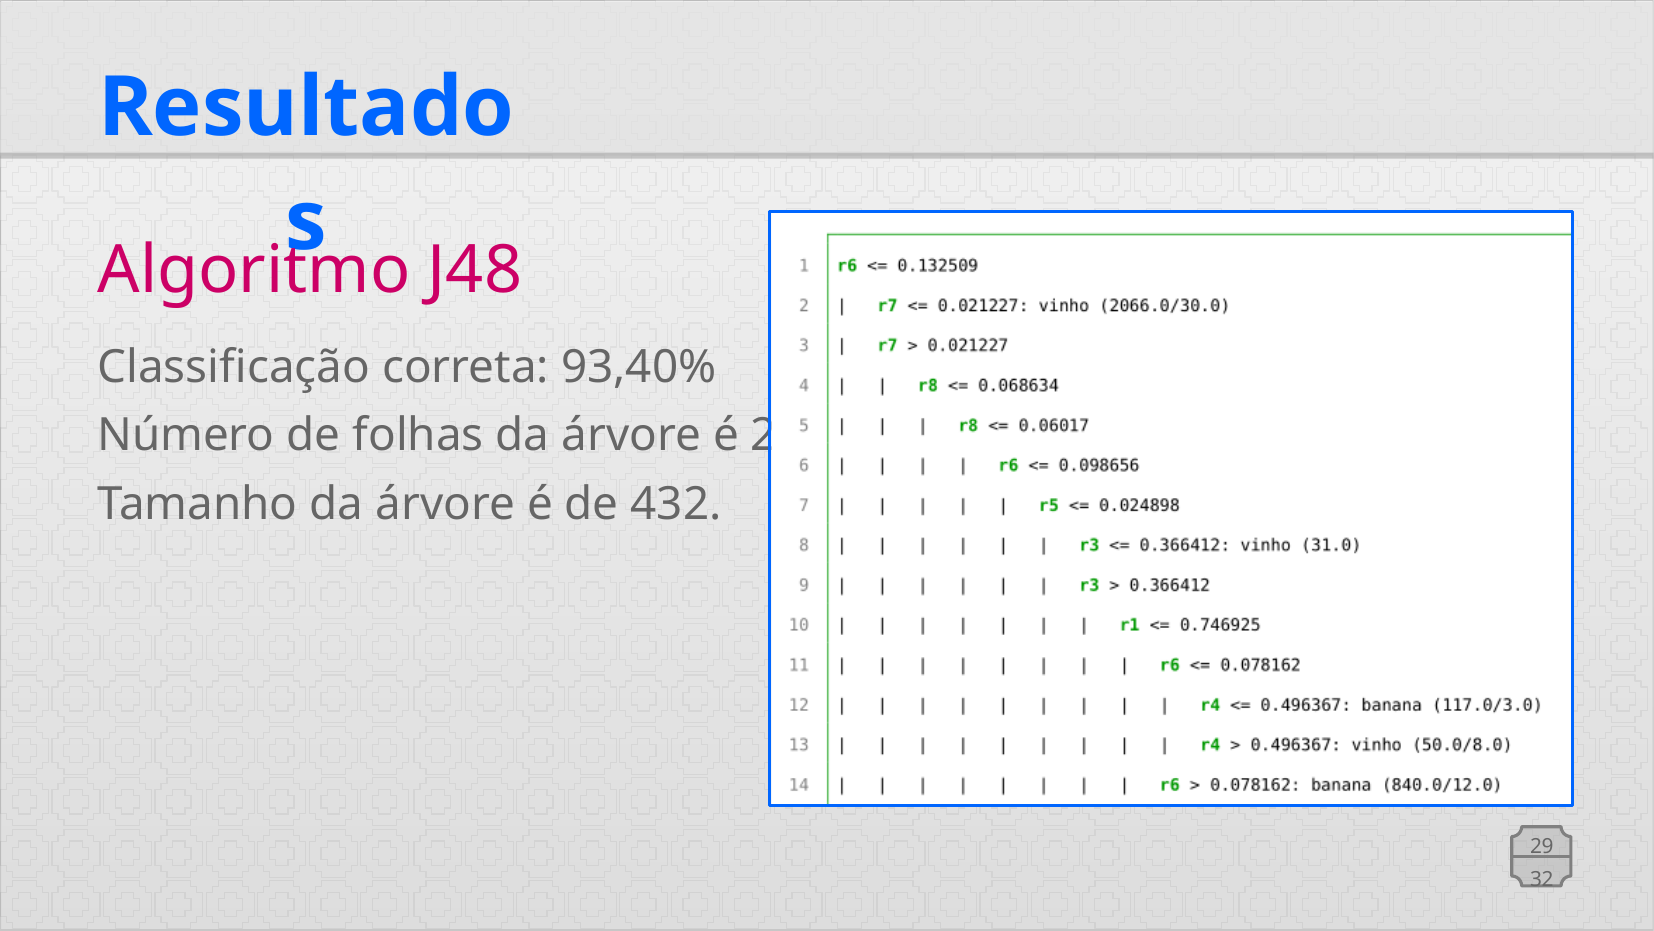

Resultados
Algoritmo J48
Classificação correta: 93,40%
Número de folhas da árvore é 217.
Tamanho da árvore é de 432.